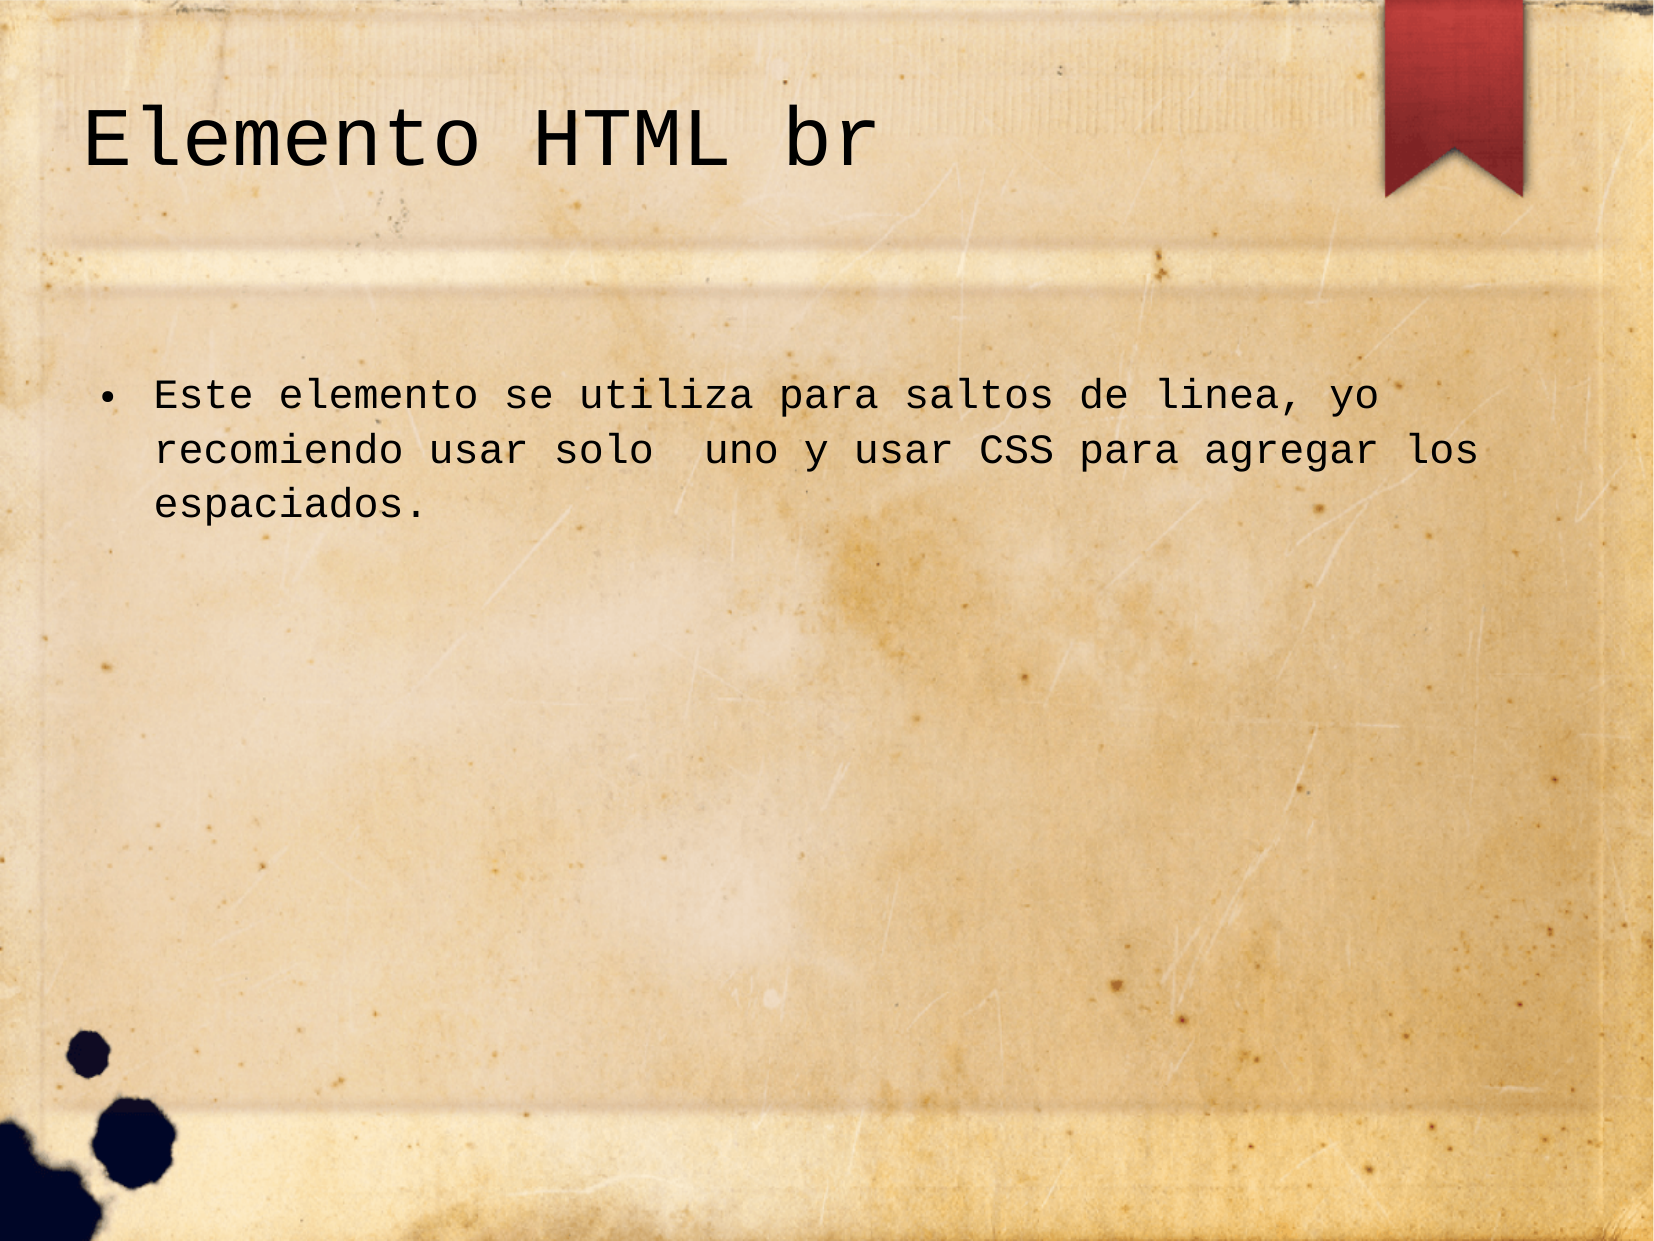

# Elemento HTML br
Este elemento se utiliza para saltos de linea, yo recomiendo usar solo uno y usar CSS para agregar los espaciados.